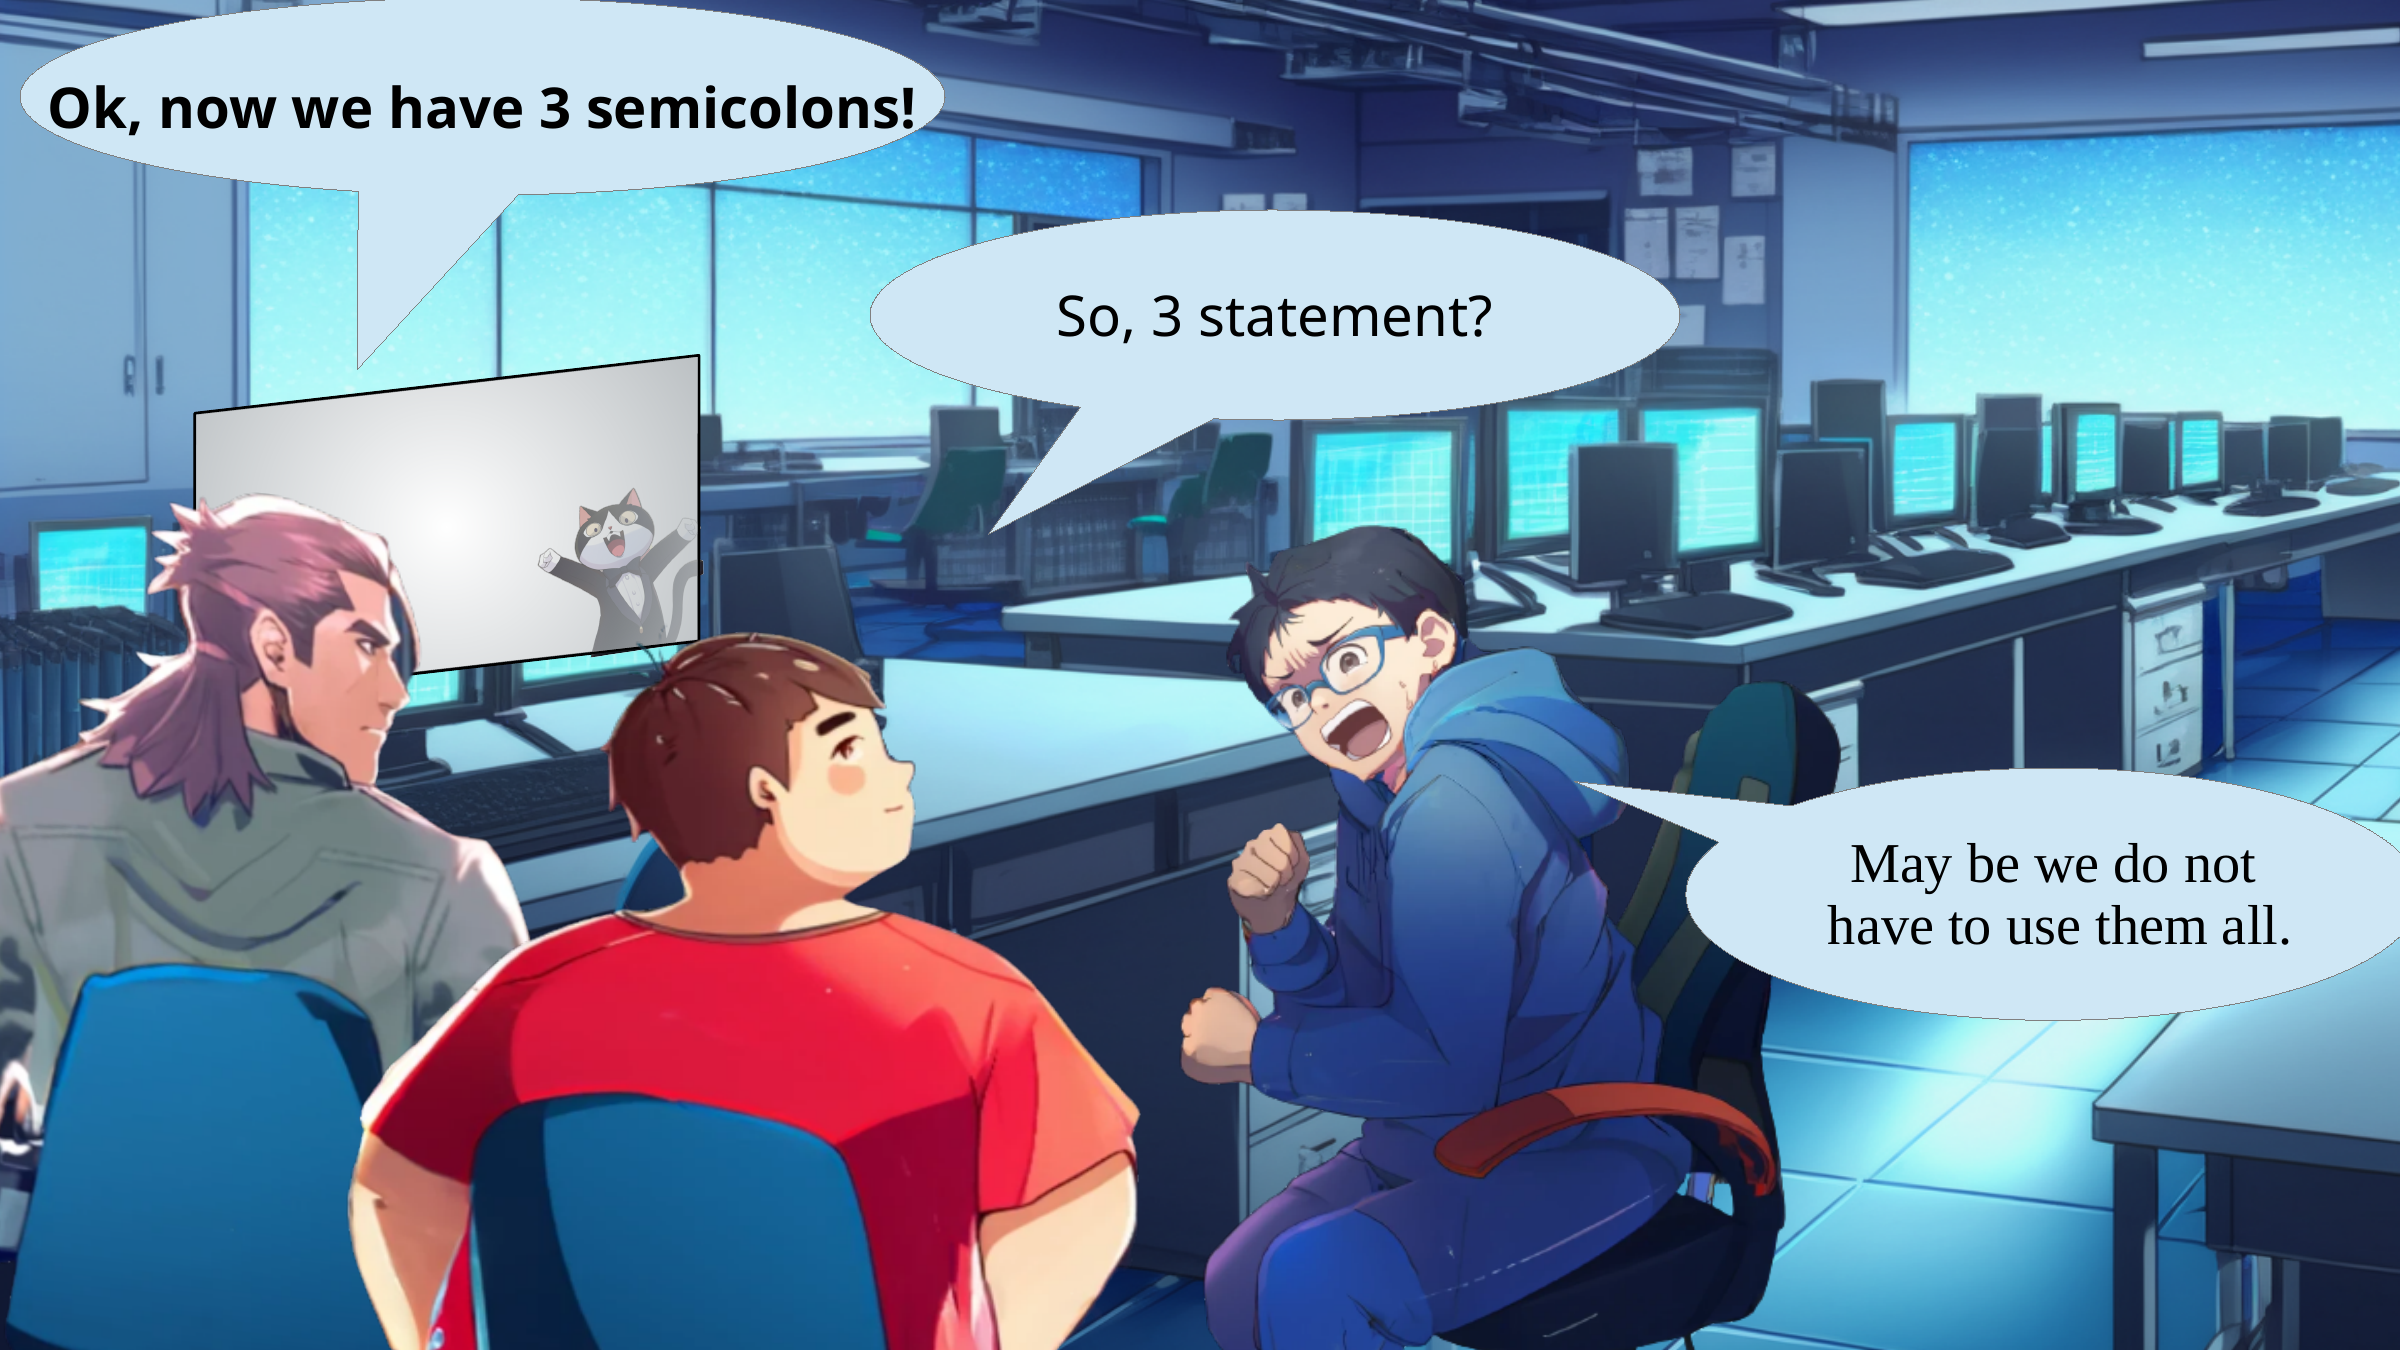

Ok, now we have 3 semicolons!
So, 3 statement?
May be we do not
 have to use them all.